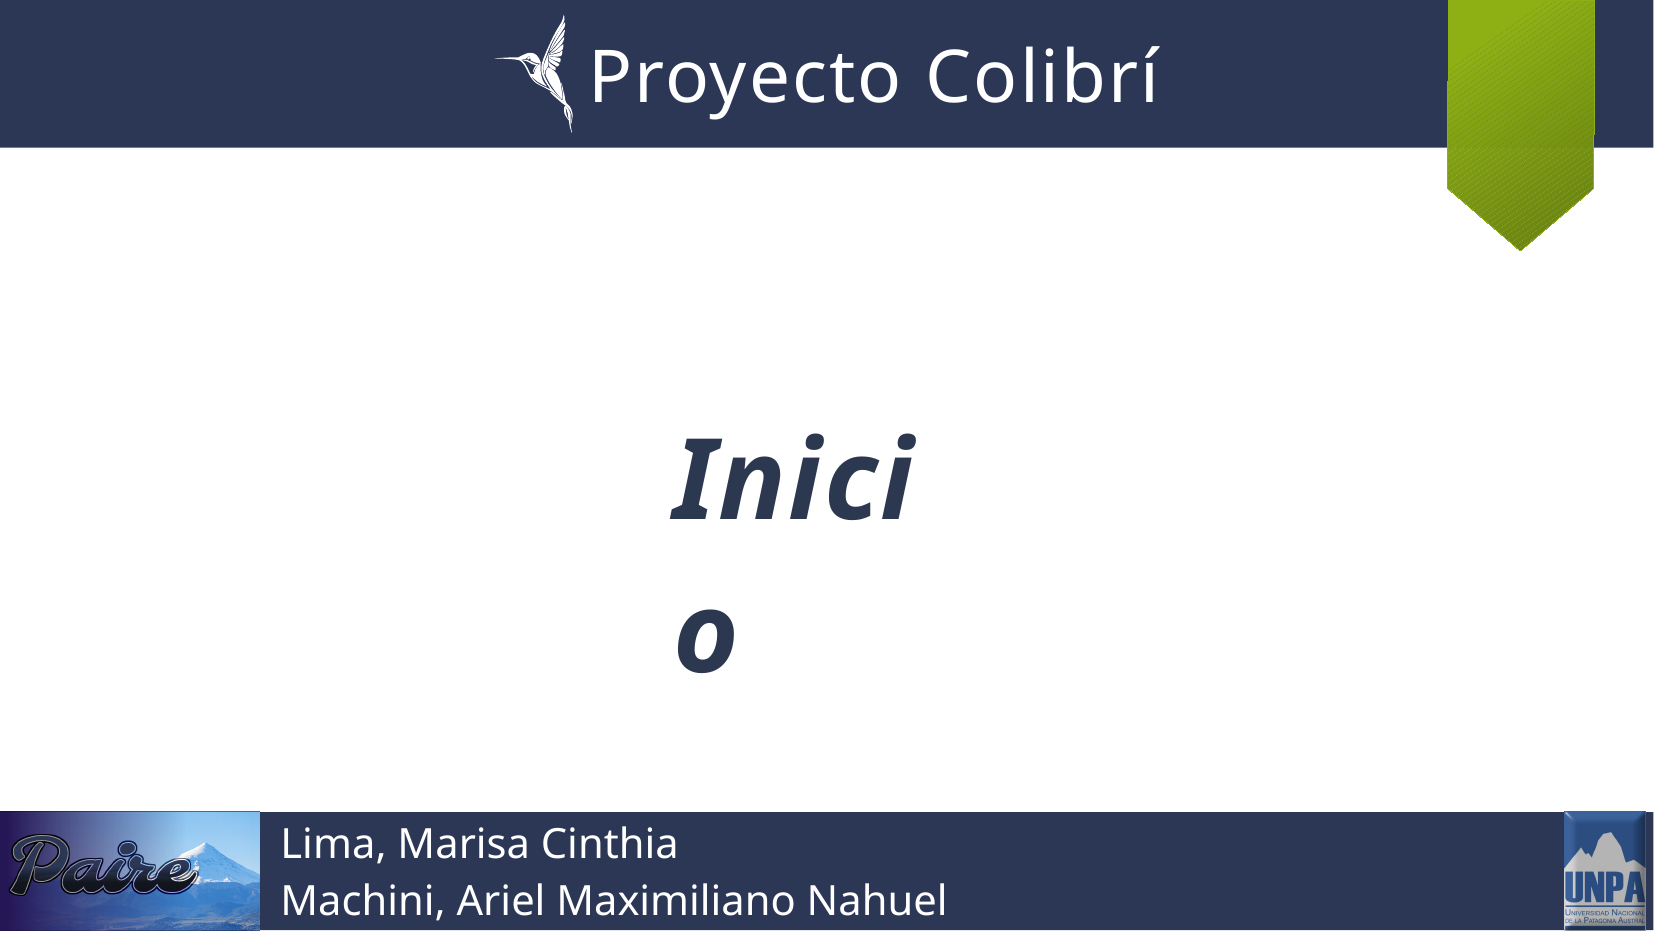

Proyecto Colibrí
Inicio
Lima, Marisa Cinthia
Machini, Ariel Maximiliano Nahuel